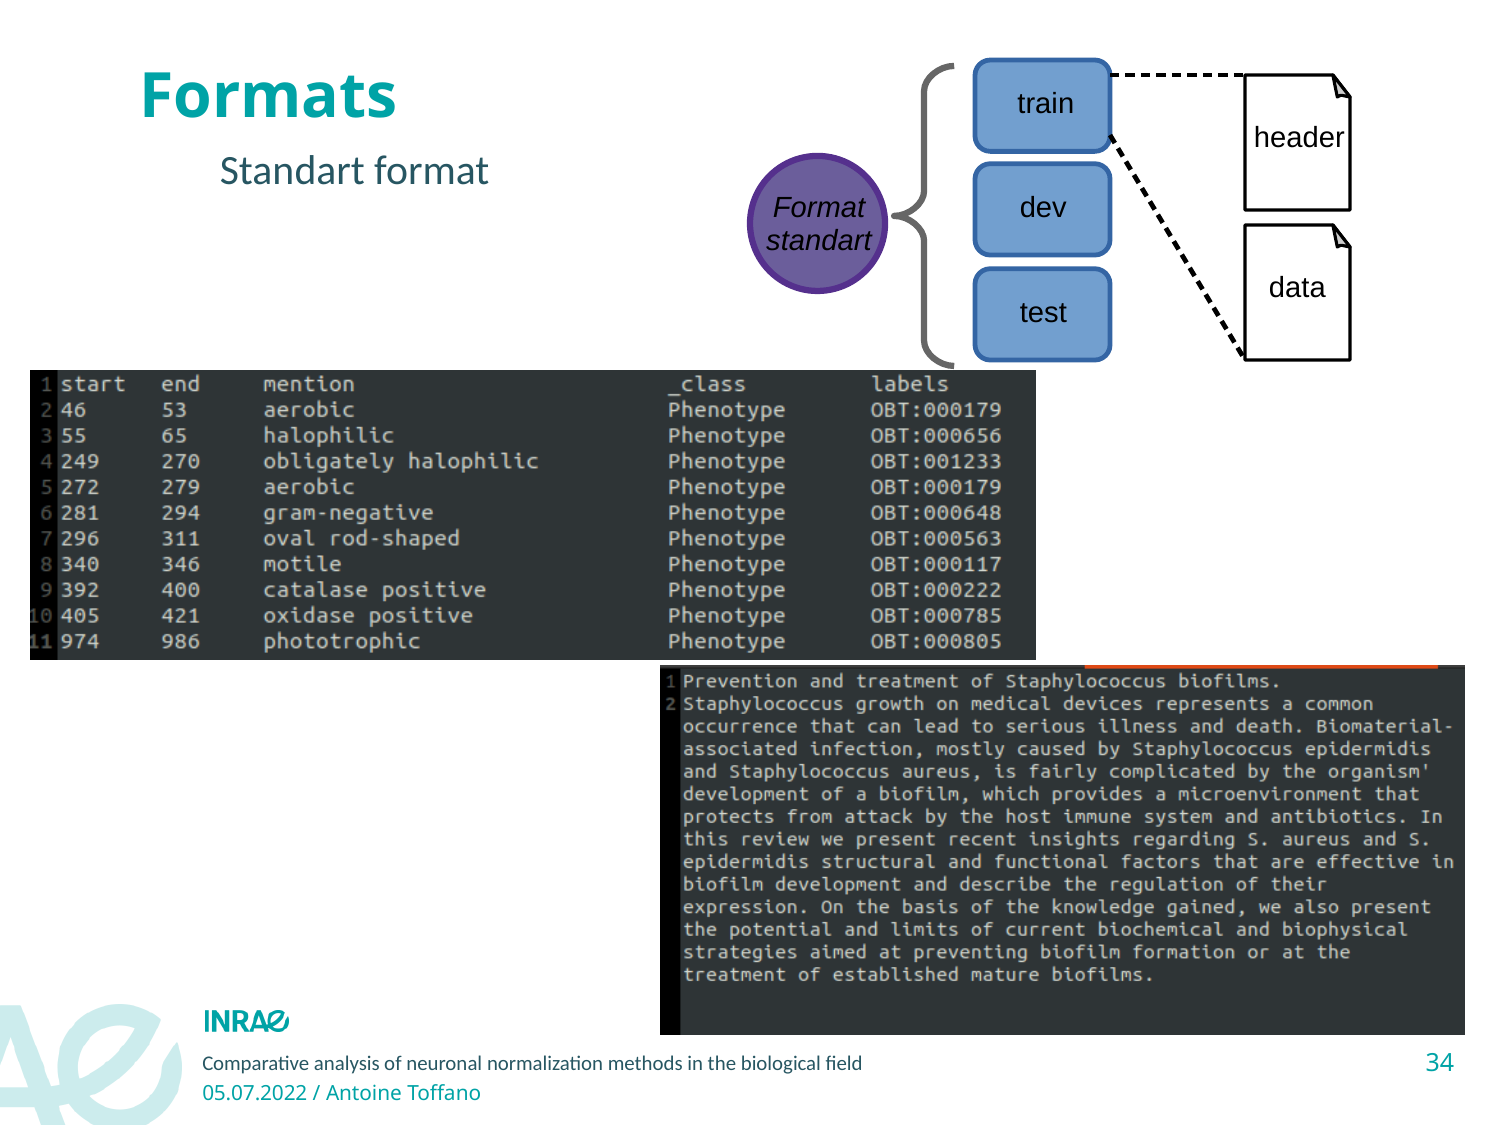

Formats
train
header
Standart format
dev
Format standart
data
test